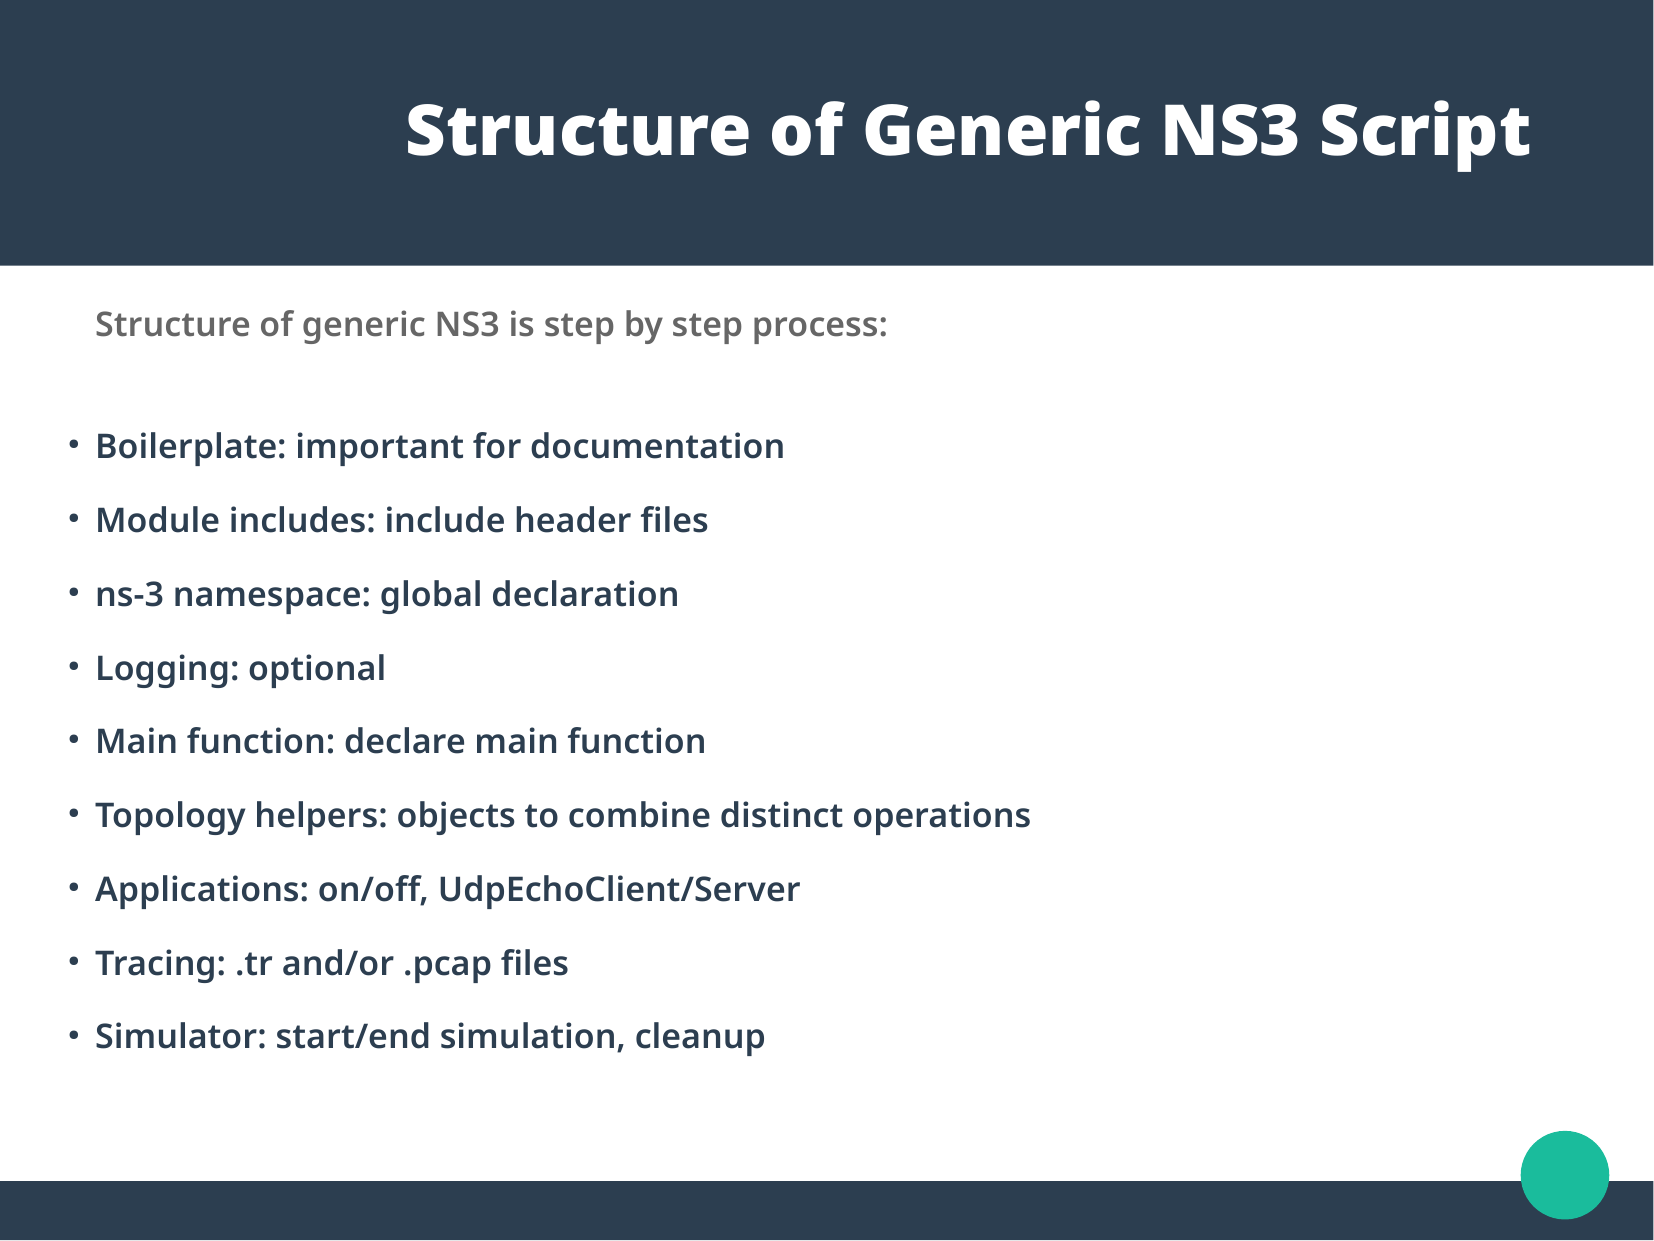

# Structure of Generic NS3 Script
Structure of generic NS3 is step by step process:
Boilerplate: important for documentation
Module includes: include header files
ns-3 namespace: global declaration
Logging: optional
Main function: declare main function
Topology helpers: objects to combine distinct operations
Applications: on/off, UdpEchoClient/Server
Tracing: .tr and/or .pcap files
Simulator: start/end simulation, cleanup